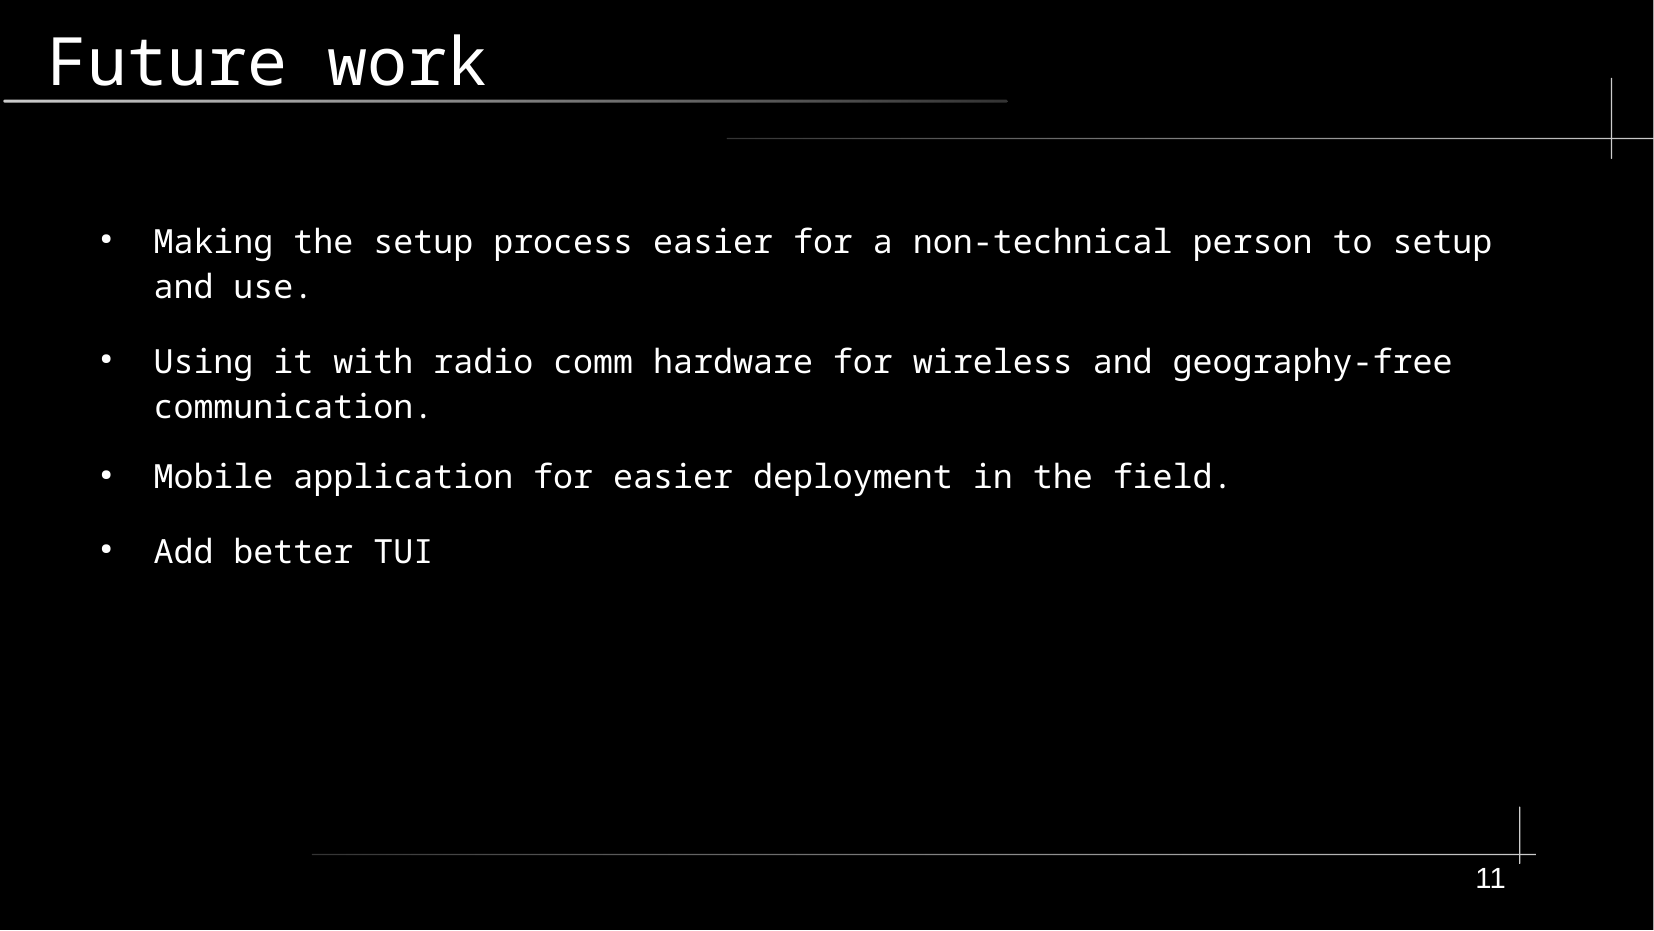

# Future work
Making the setup process easier for a non-technical person to setup and use.
Using it with radio comm hardware for wireless and geography-free communication.
Mobile application for easier deployment in the field.
Add better TUI
11